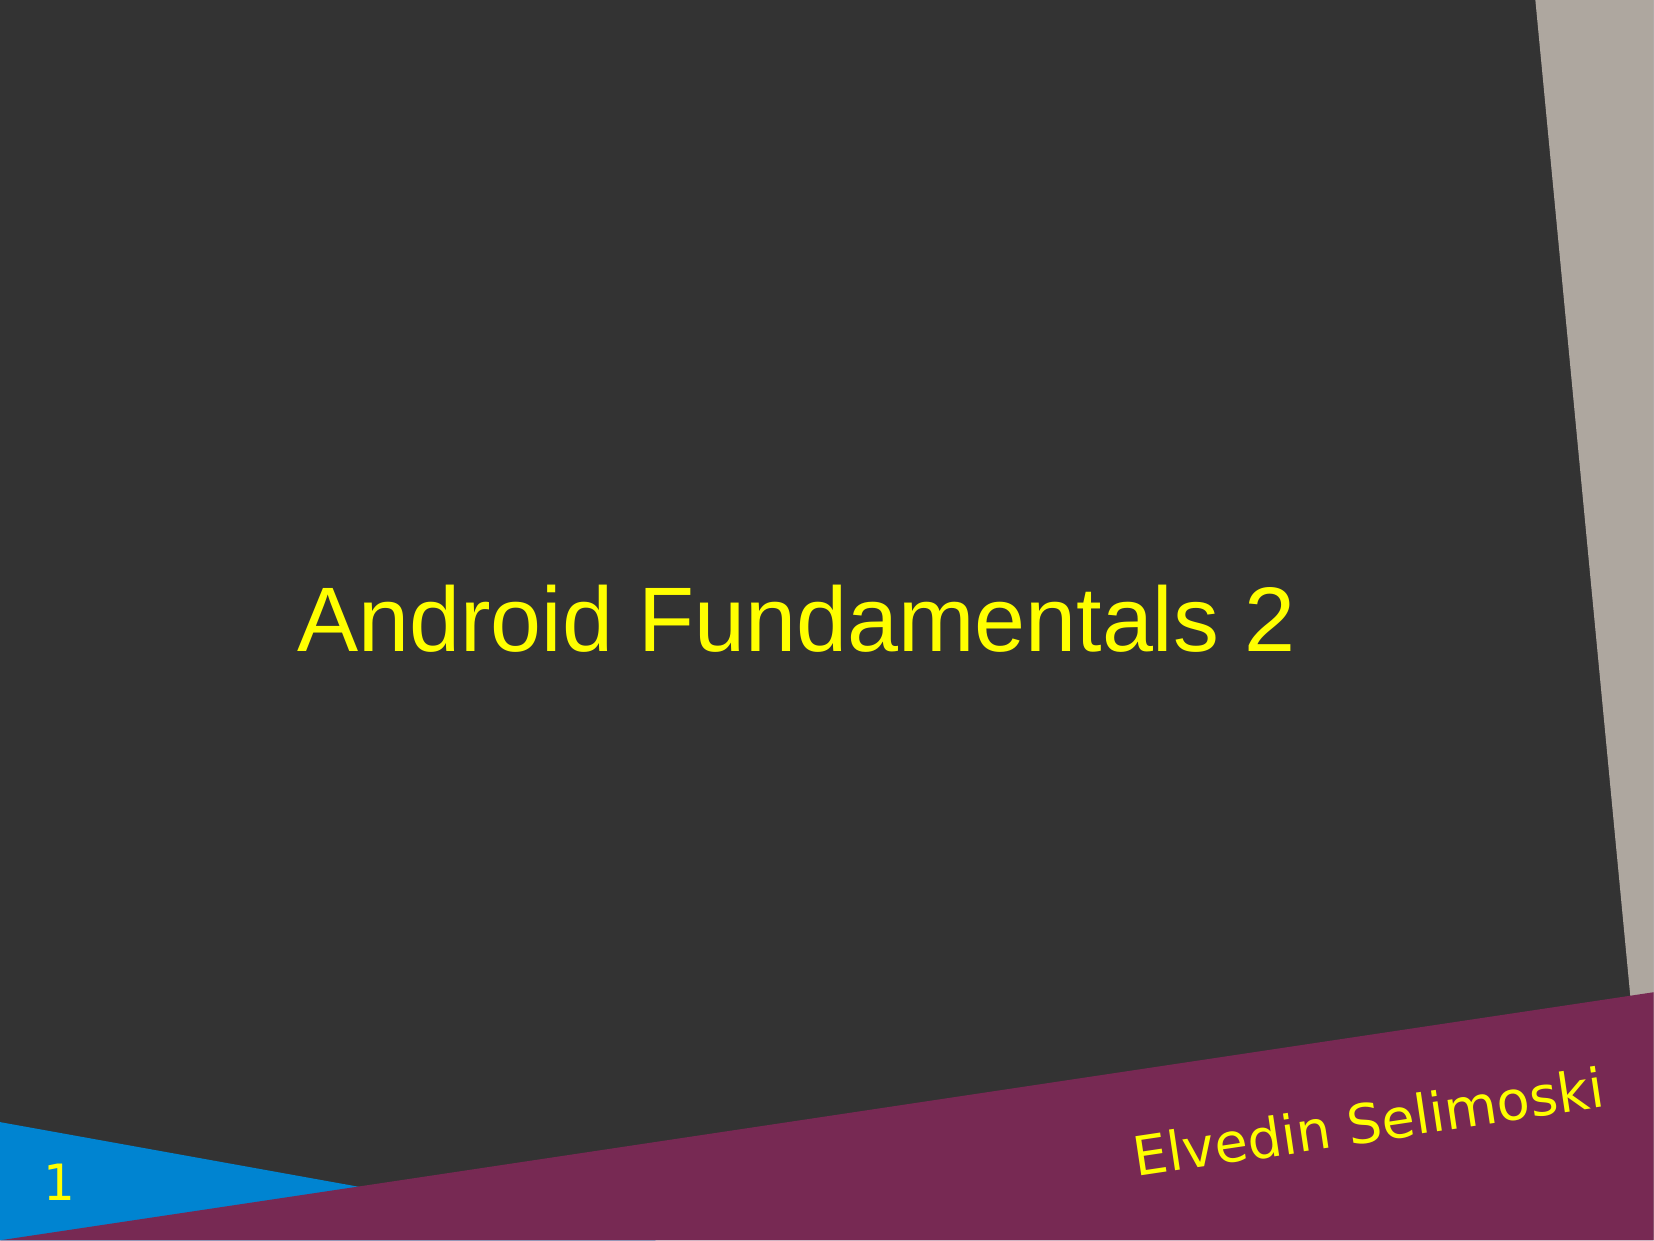

# Android Fundamentals 2
Elvedin Selimoski
1